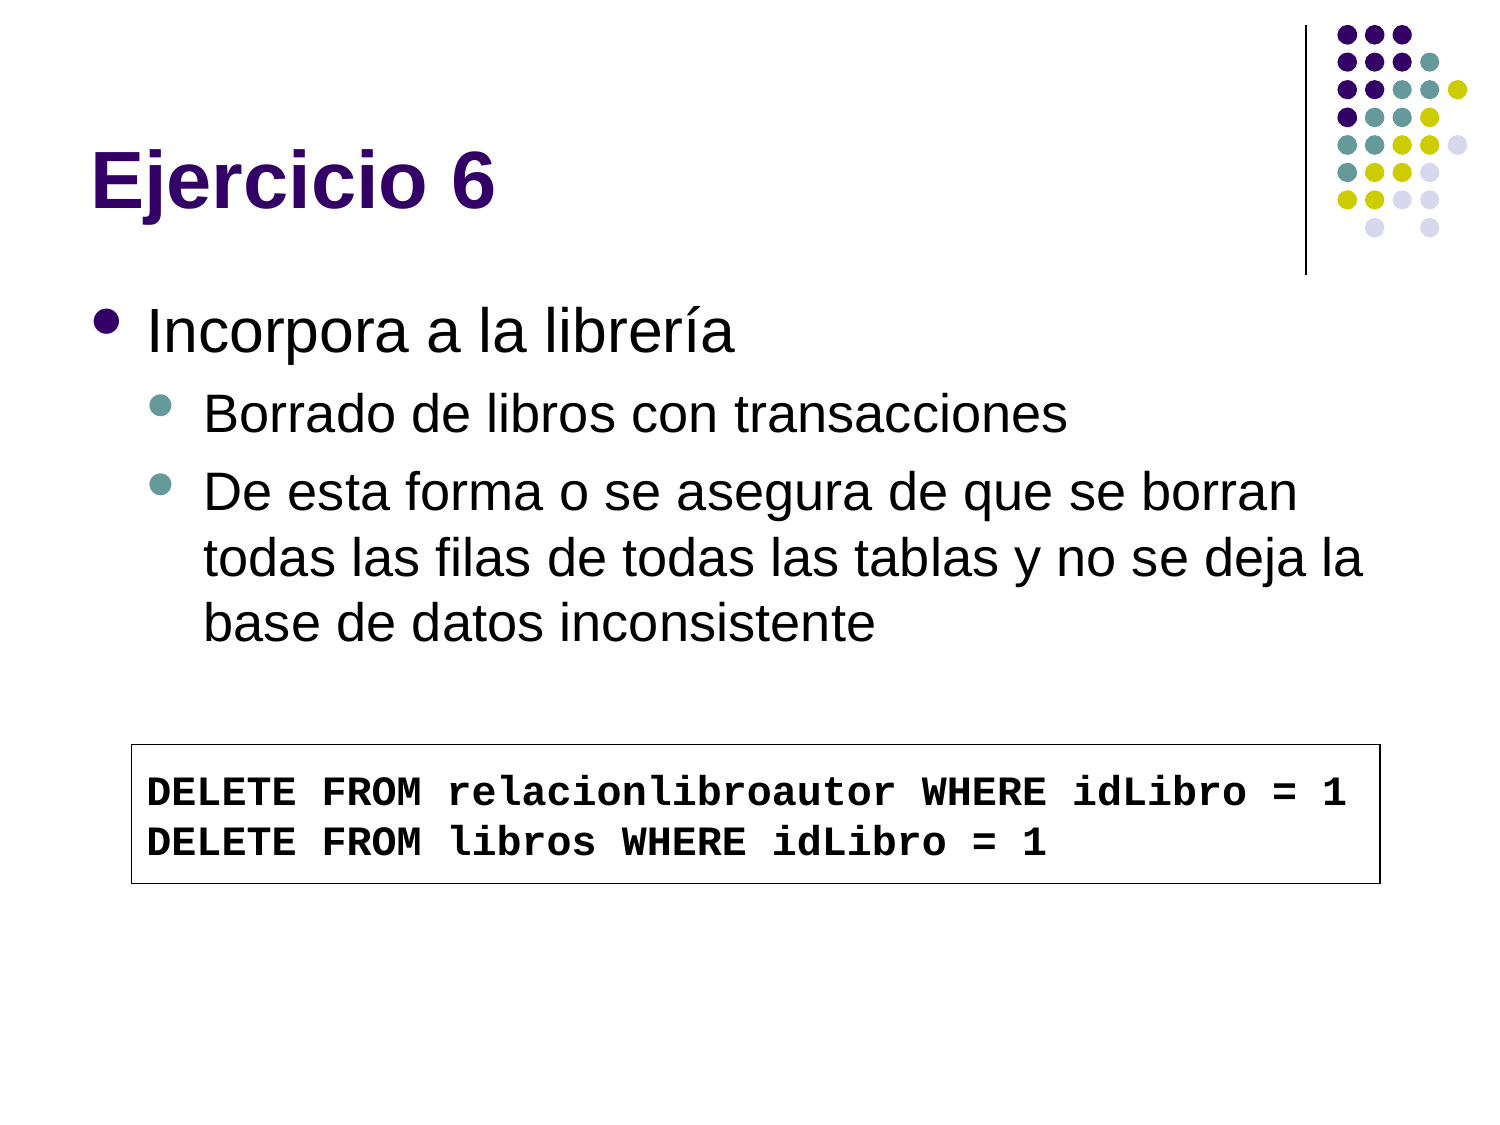

# Ejercicio 6
Incorpora a la librería
Borrado de libros con transacciones
De esta forma o se asegura de que se borran todas las filas de todas las tablas y no se deja la base de datos inconsistente
DELETE FROM relacionlibroautor WHERE idLibro = 1
DELETE FROM libros WHERE idLibro = 1